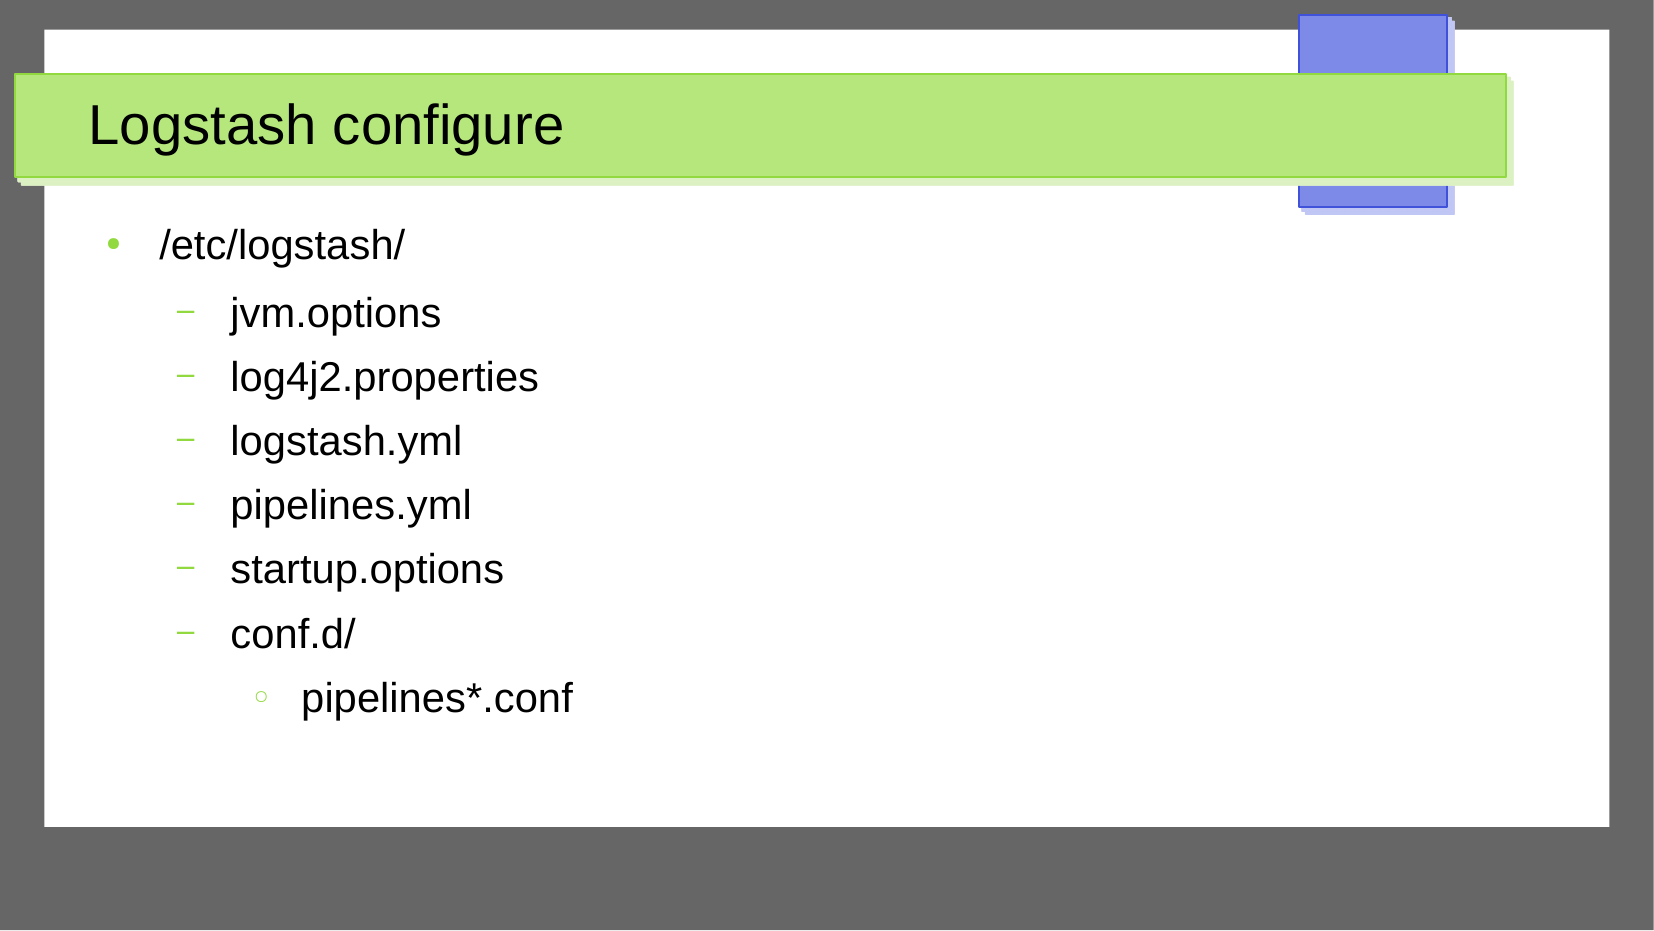

# Logstash configure
/etc/logstash/
jvm.options
log4j2.properties
logstash.yml
pipelines.yml
startup.options
conf.d/
pipelines*.conf